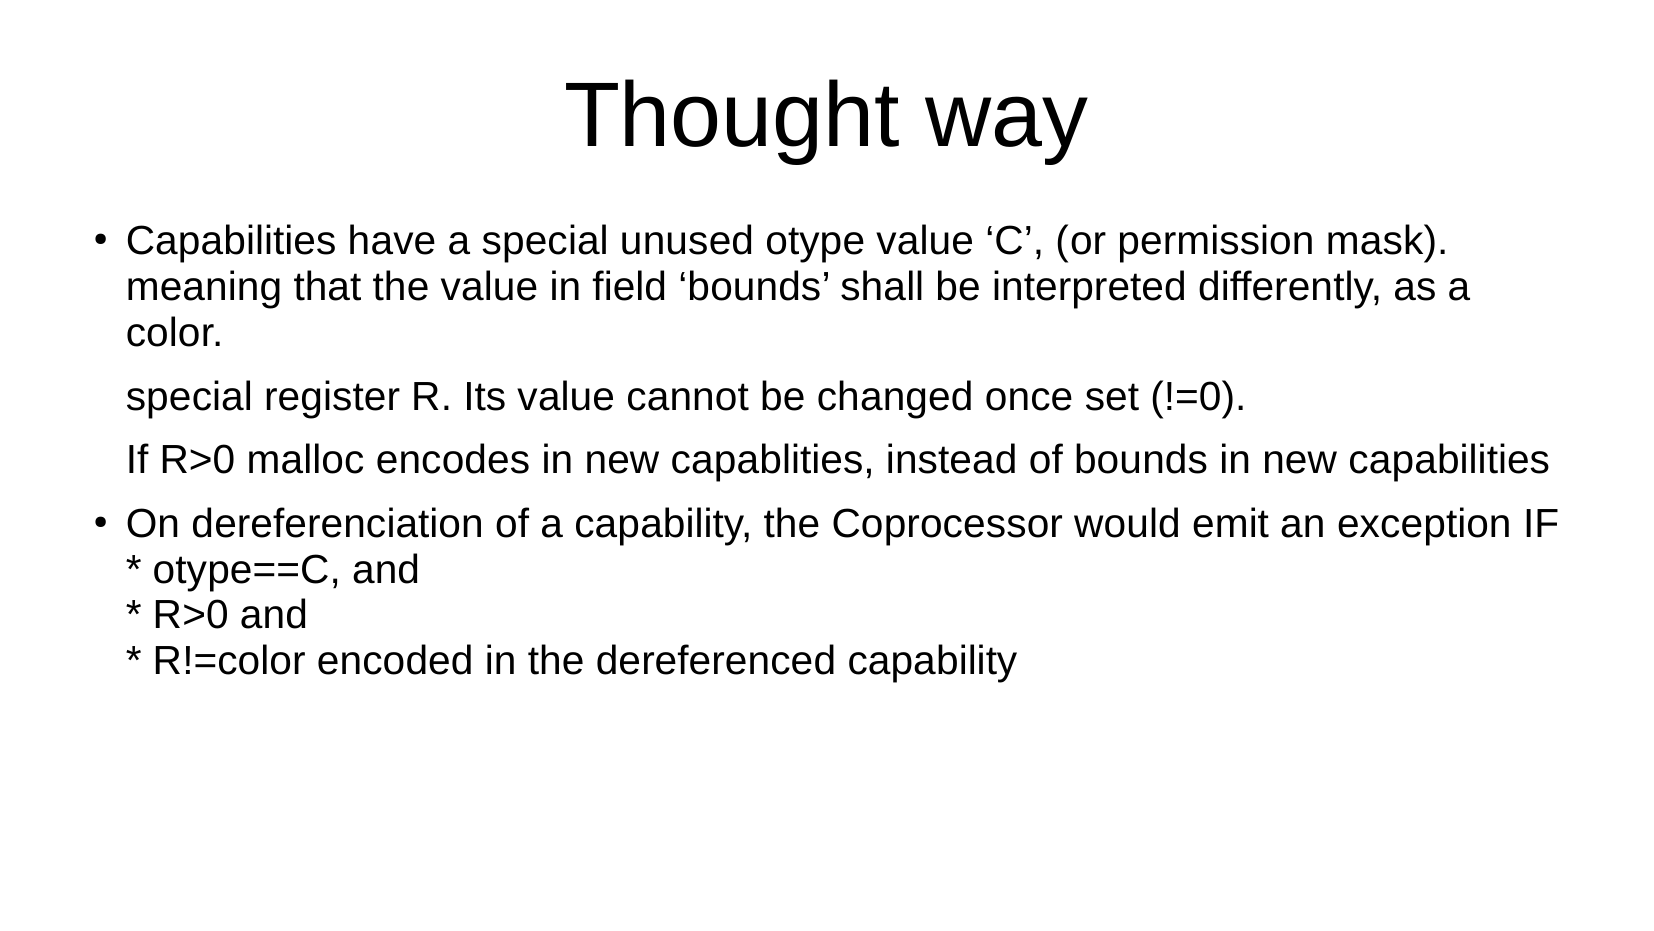

# Thought way
Capabilities have a special unused otype value ‘C’, (or permission mask).
meaning that the value in field ‘bounds’ shall be interpreted differently, as a color.
special register R. Its value cannot be changed once set (!=0).
If R>0 malloc encodes in new capablities, instead of bounds in new capabilities
On dereferenciation of a capability, the Coprocessor would emit an exception IF
* otype==C, and
* R>0 and
* R!=color encoded in the dereferenced capability